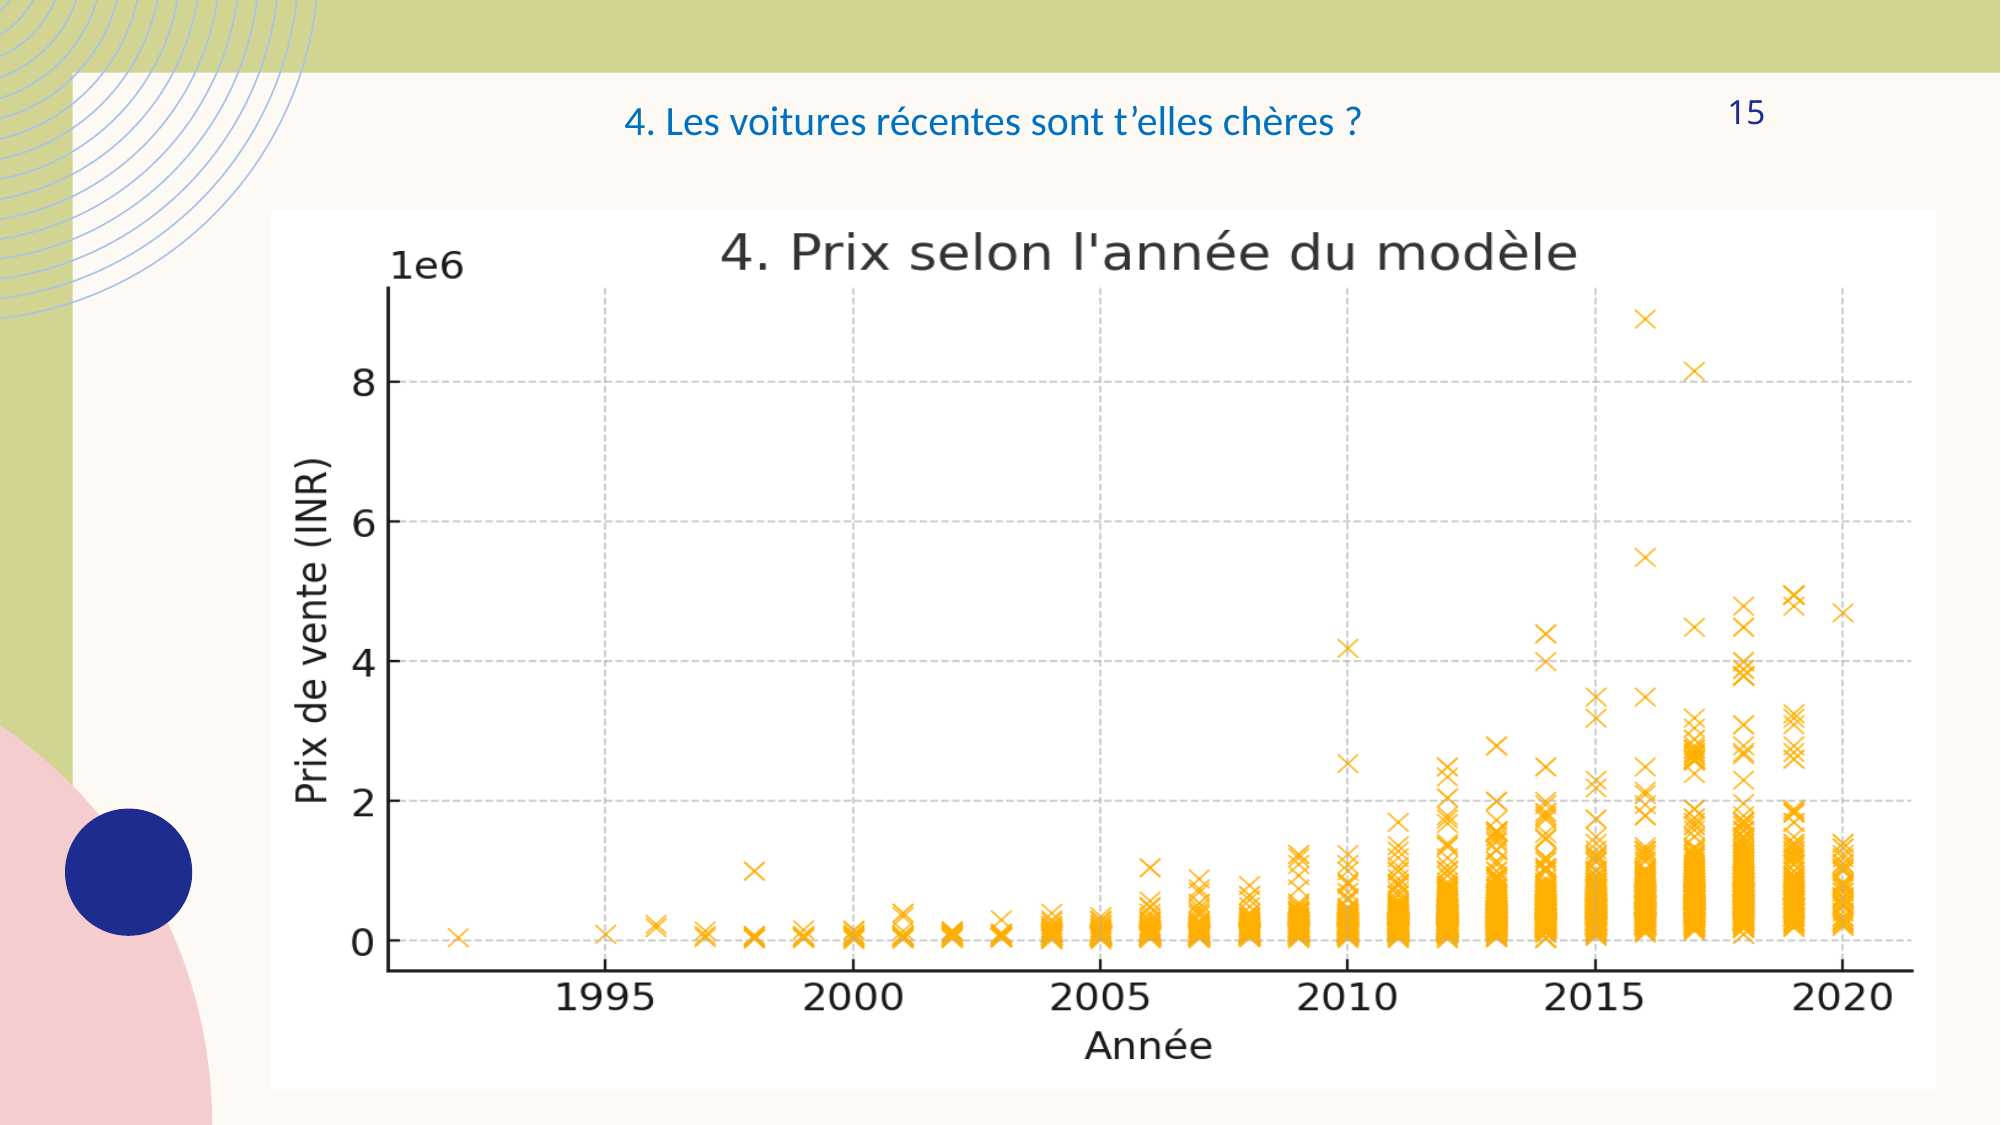

4. Les voitures récentes sont t’elles chères ?